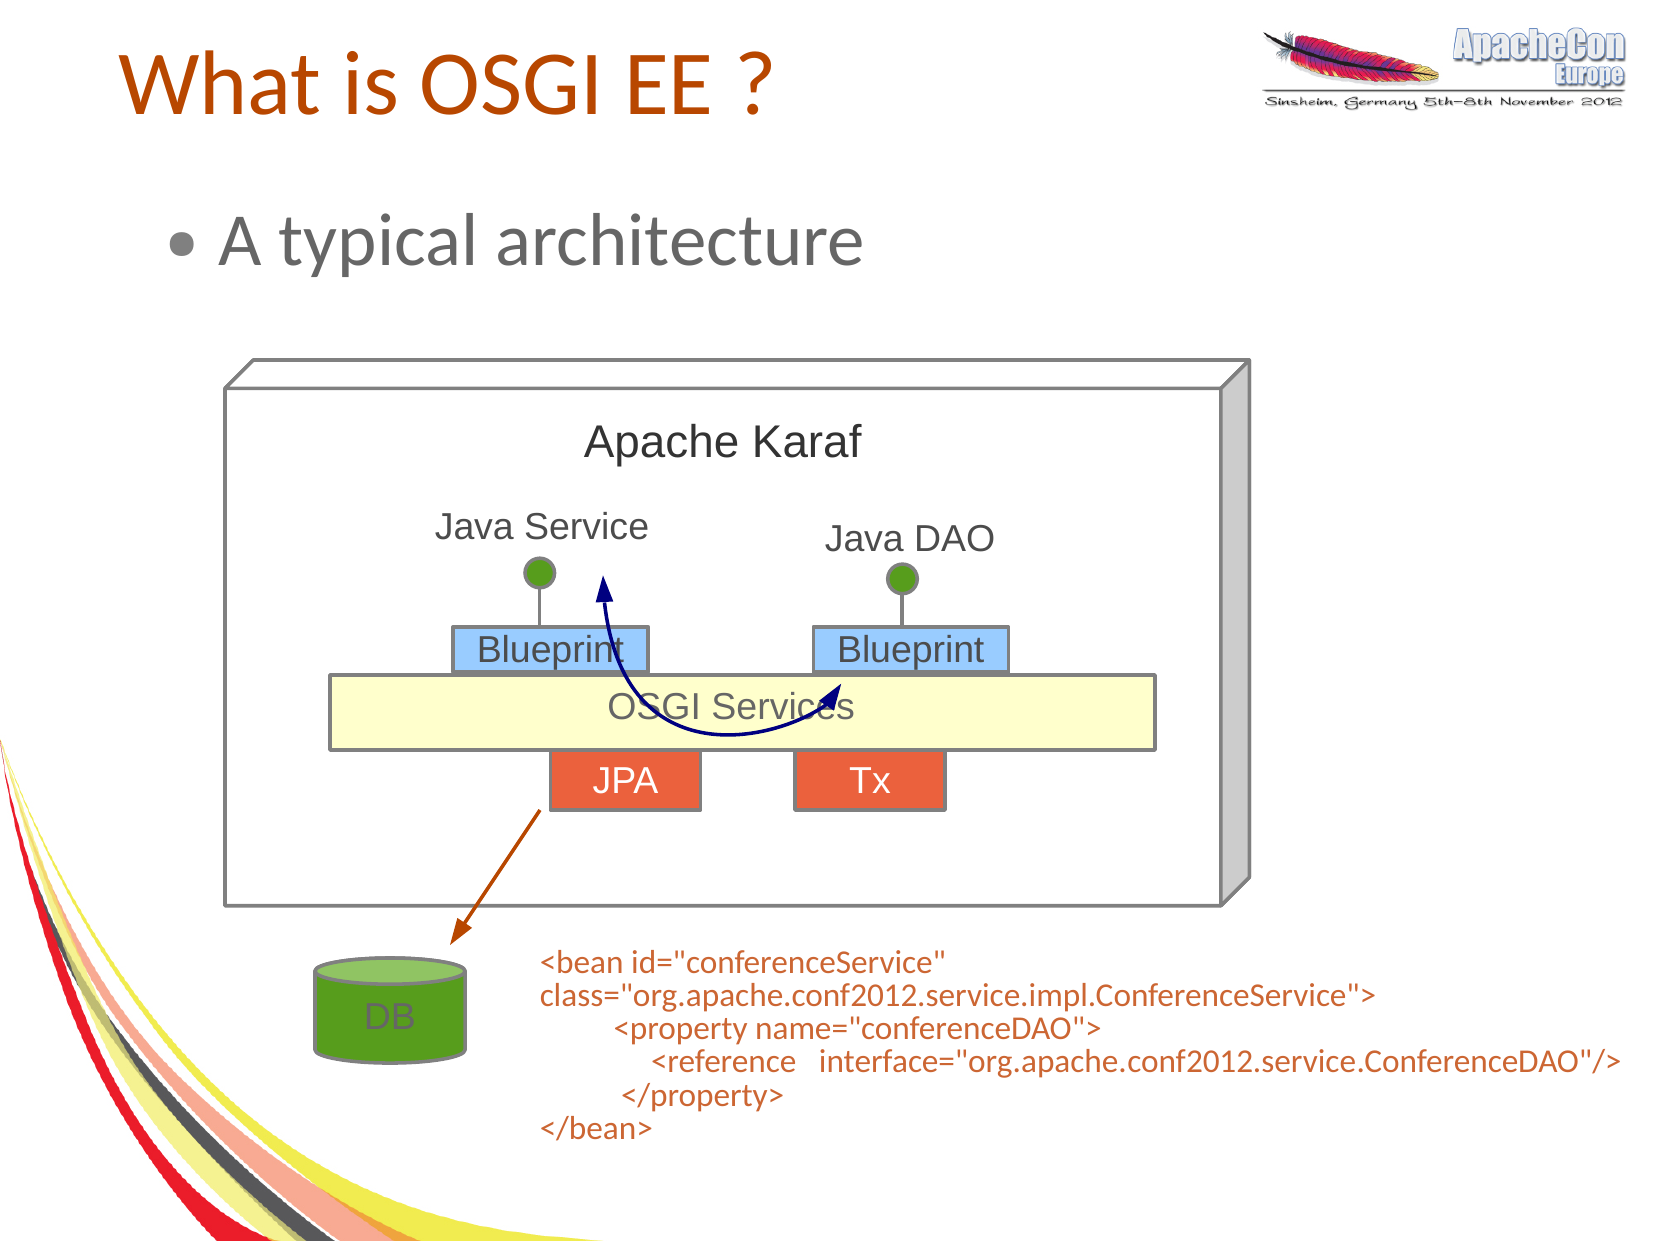

# What is OSGI EE ?
A typical architecture
Apache Karaf
Java Service
Java DAO
Blueprint
Blueprint
 OSGI Services
JPA
Tx
<bean id="conferenceService" class="org.apache.conf2012.service.impl.ConferenceService">
	<property name="conferenceDAO">
	 <reference interface="org.apache.conf2012.service.ConferenceDAO"/>
	 </property>
</bean>
DB